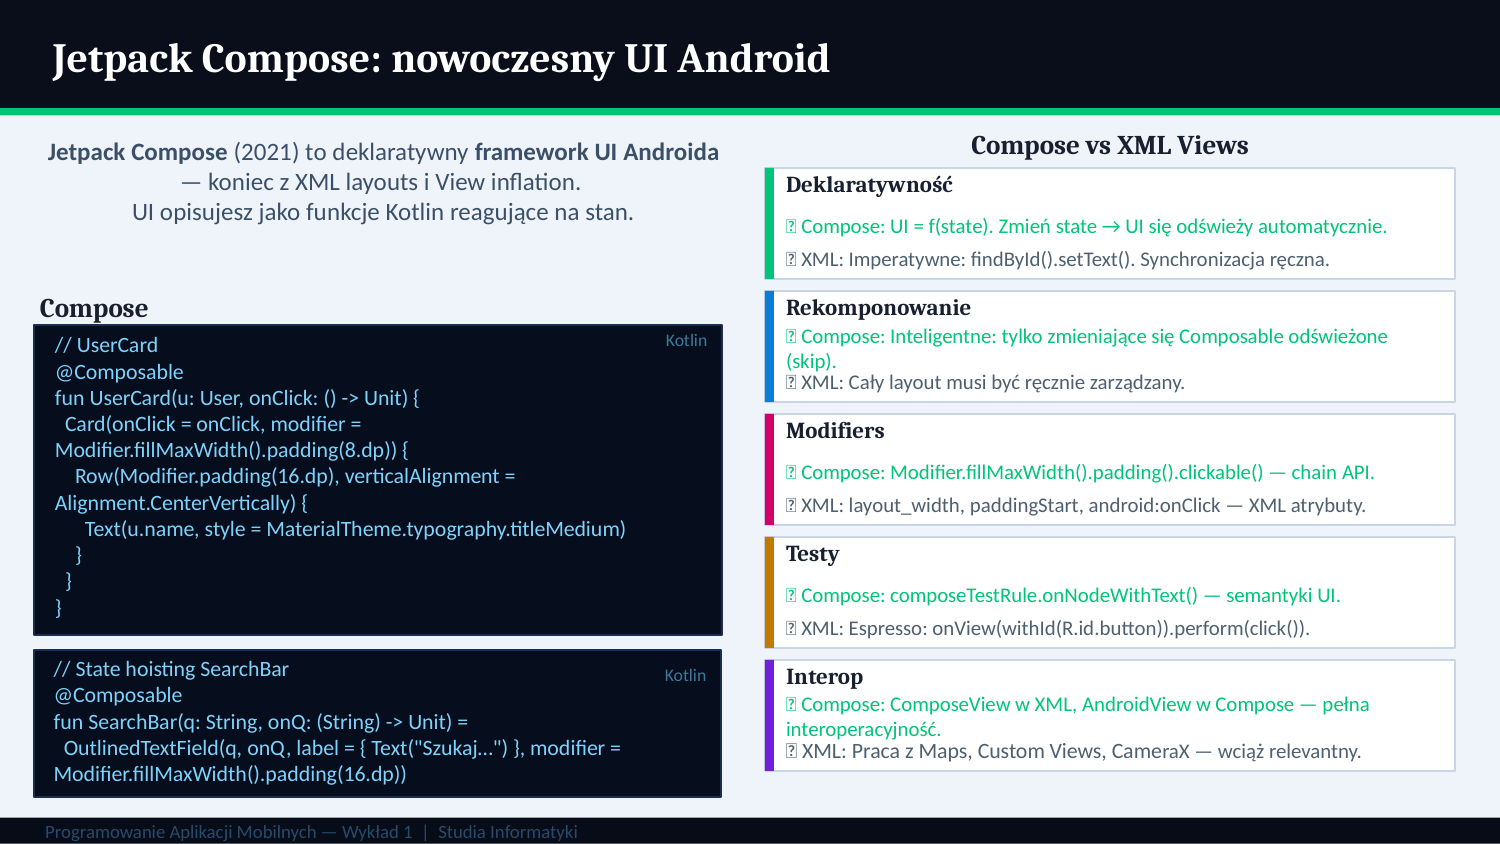

Jetpack Compose: nowoczesny UI Android
Compose vs XML Views
Jetpack Compose (2021) to deklaratywny framework UI Androida — koniec z XML layouts i View inflation.
UI opisujesz jako funkcje Kotlin reagujące na stan.
Deklaratywność
✅ Compose: UI = f(state). Zmień state → UI się odświeży automatycznie.
📄 XML: Imperatywne: findById().setText(). Synchronizacja ręczna.
Compose
Rekomponowanie
Kotlin
// UserCard
@Composable
fun UserCard(u: User, onClick: () -> Unit) {
  Card(onClick = onClick, modifier = Modifier.fillMaxWidth().padding(8.dp)) {
    Row(Modifier.padding(16.dp), verticalAlignment = Alignment.CenterVertically) {
      Text(u.name, style = MaterialTheme.typography.titleMedium)
    }
  }
}
✅ Compose: Inteligentne: tylko zmieniające się Composable odświeżone (skip).
📄 XML: Cały layout musi być ręcznie zarządzany.
Modifiers
✅ Compose: Modifier.fillMaxWidth().padding().clickable() — chain API.
📄 XML: layout_width, paddingStart, android:onClick — XML atrybuty.
Testy
✅ Compose: composeTestRule.onNodeWithText() — semantyki UI.
📄 XML: Espresso: onView(withId(R.id.button)).perform(click()).
// State hoisting SearchBar
@Composable
fun SearchBar(q: String, onQ: (String) -> Unit) =
  OutlinedTextField(q, onQ, label = { Text("Szukaj…") }, modifier = Modifier.fillMaxWidth().padding(16.dp))
Kotlin
Interop
✅ Compose: ComposeView w XML, AndroidView w Compose — pełna interoperacyjność.
📄 XML: Praca z Maps, Custom Views, CameraX — wciąż relevantny.
Programowanie Aplikacji Mobilnych — Wykład 1 | Studia Informatyki